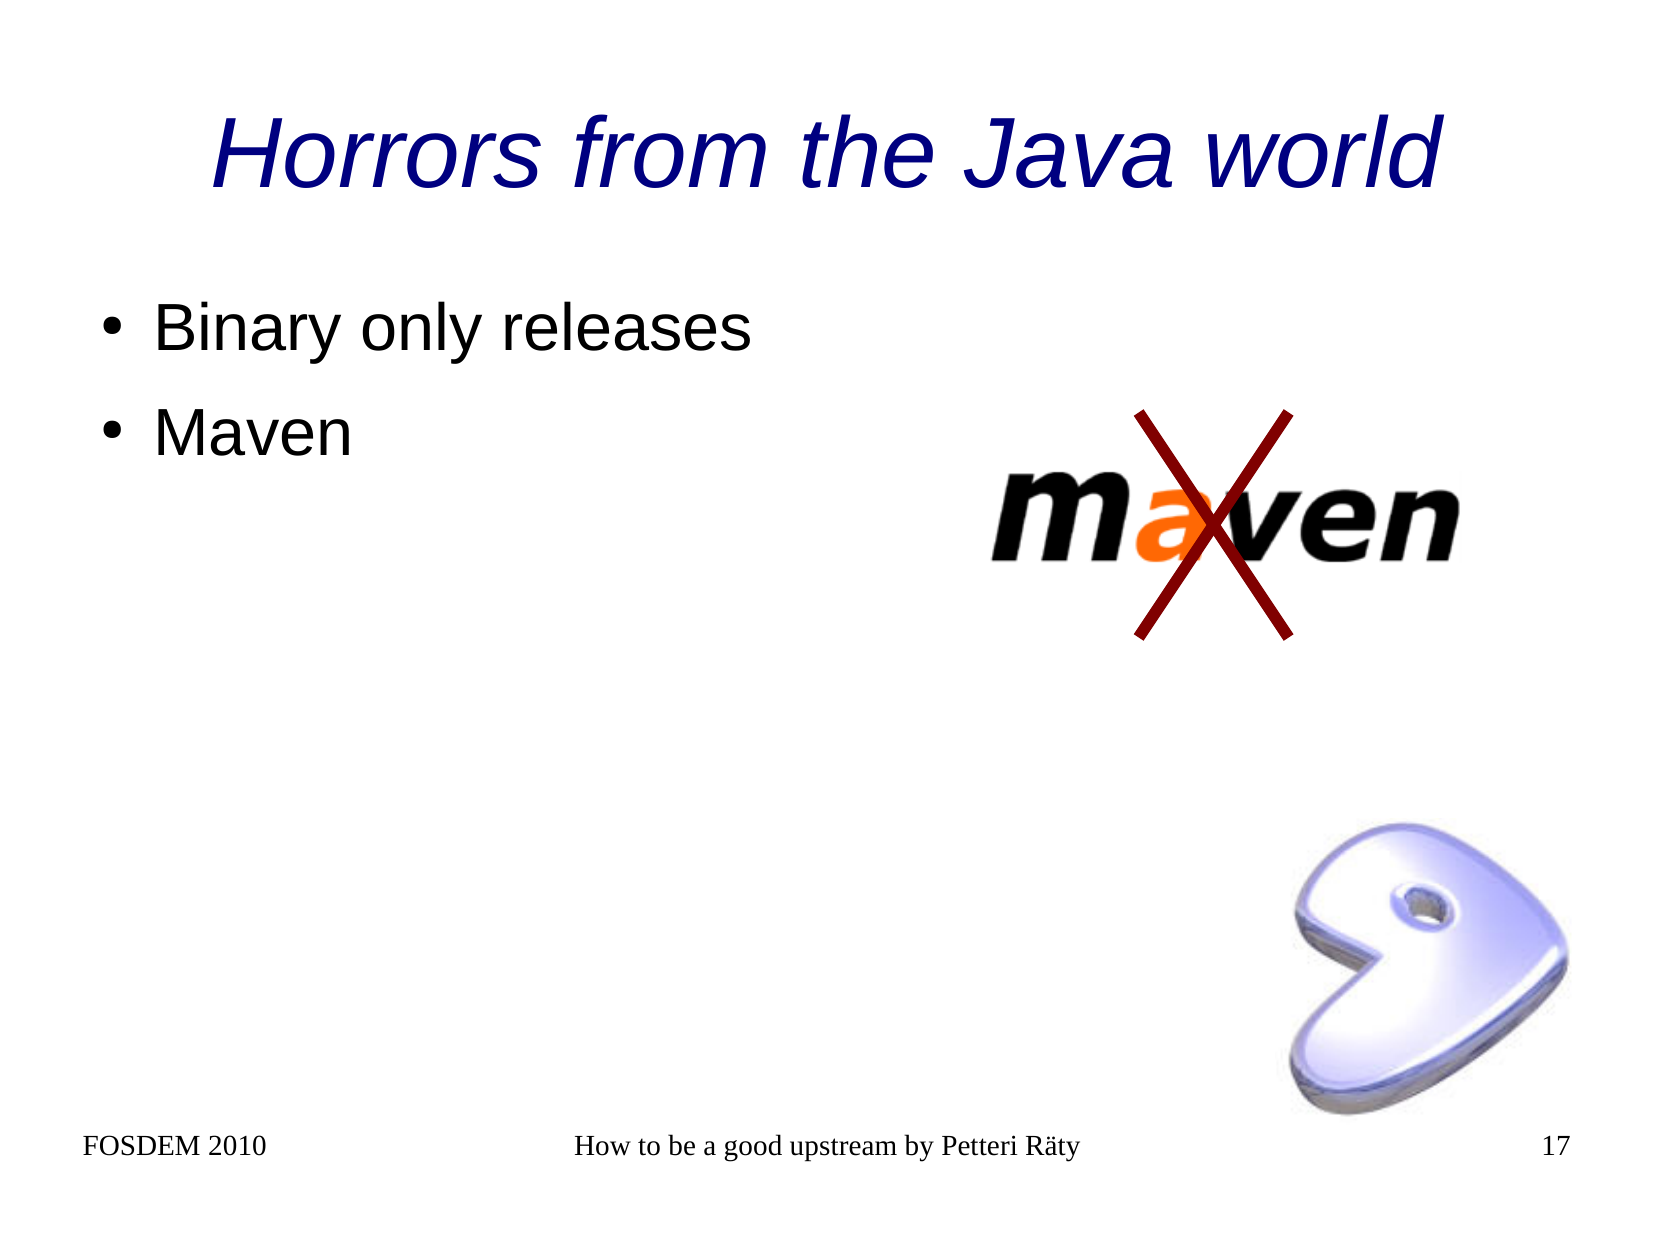

# Horrors from the Java world
Binary only releases
Maven
17